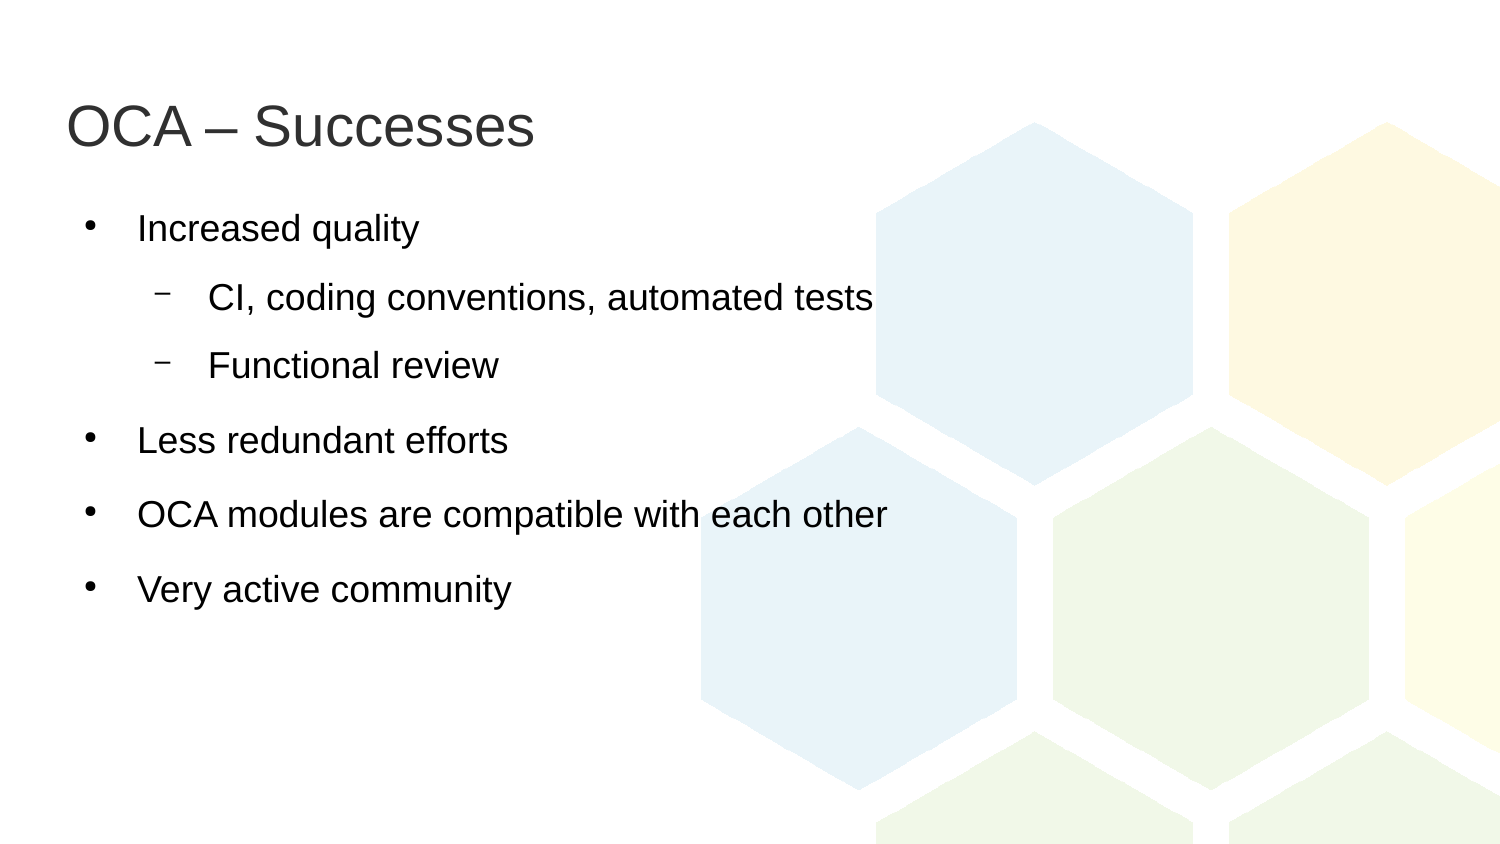

# OCA – Successes
Increased quality
CI, coding conventions, automated tests
Functional review
Less redundant efforts
OCA modules are compatible with each other
Very active community